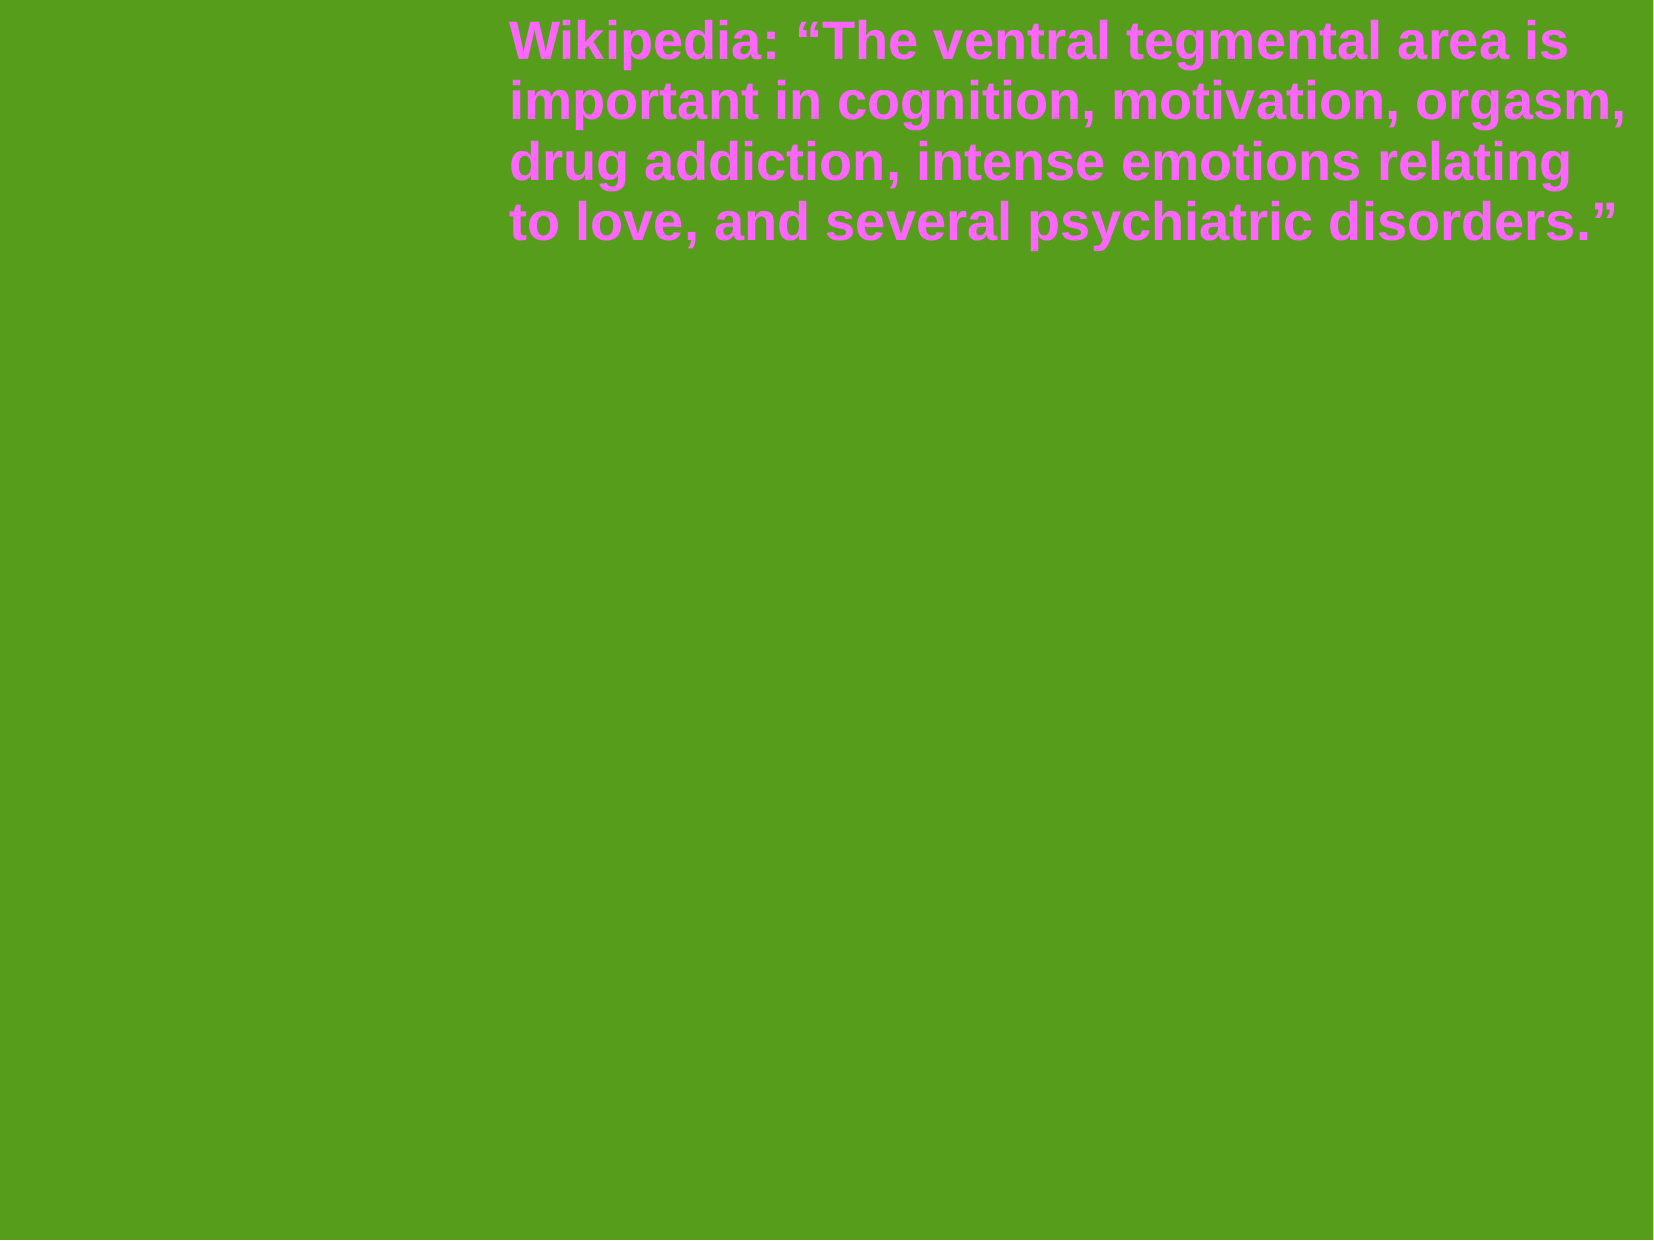

Wikipedia: “The ventral tegmental area is
important in cognition, motivation, orgasm,
drug addiction, intense emotions relating
to love, and several psychiatric disorders.”